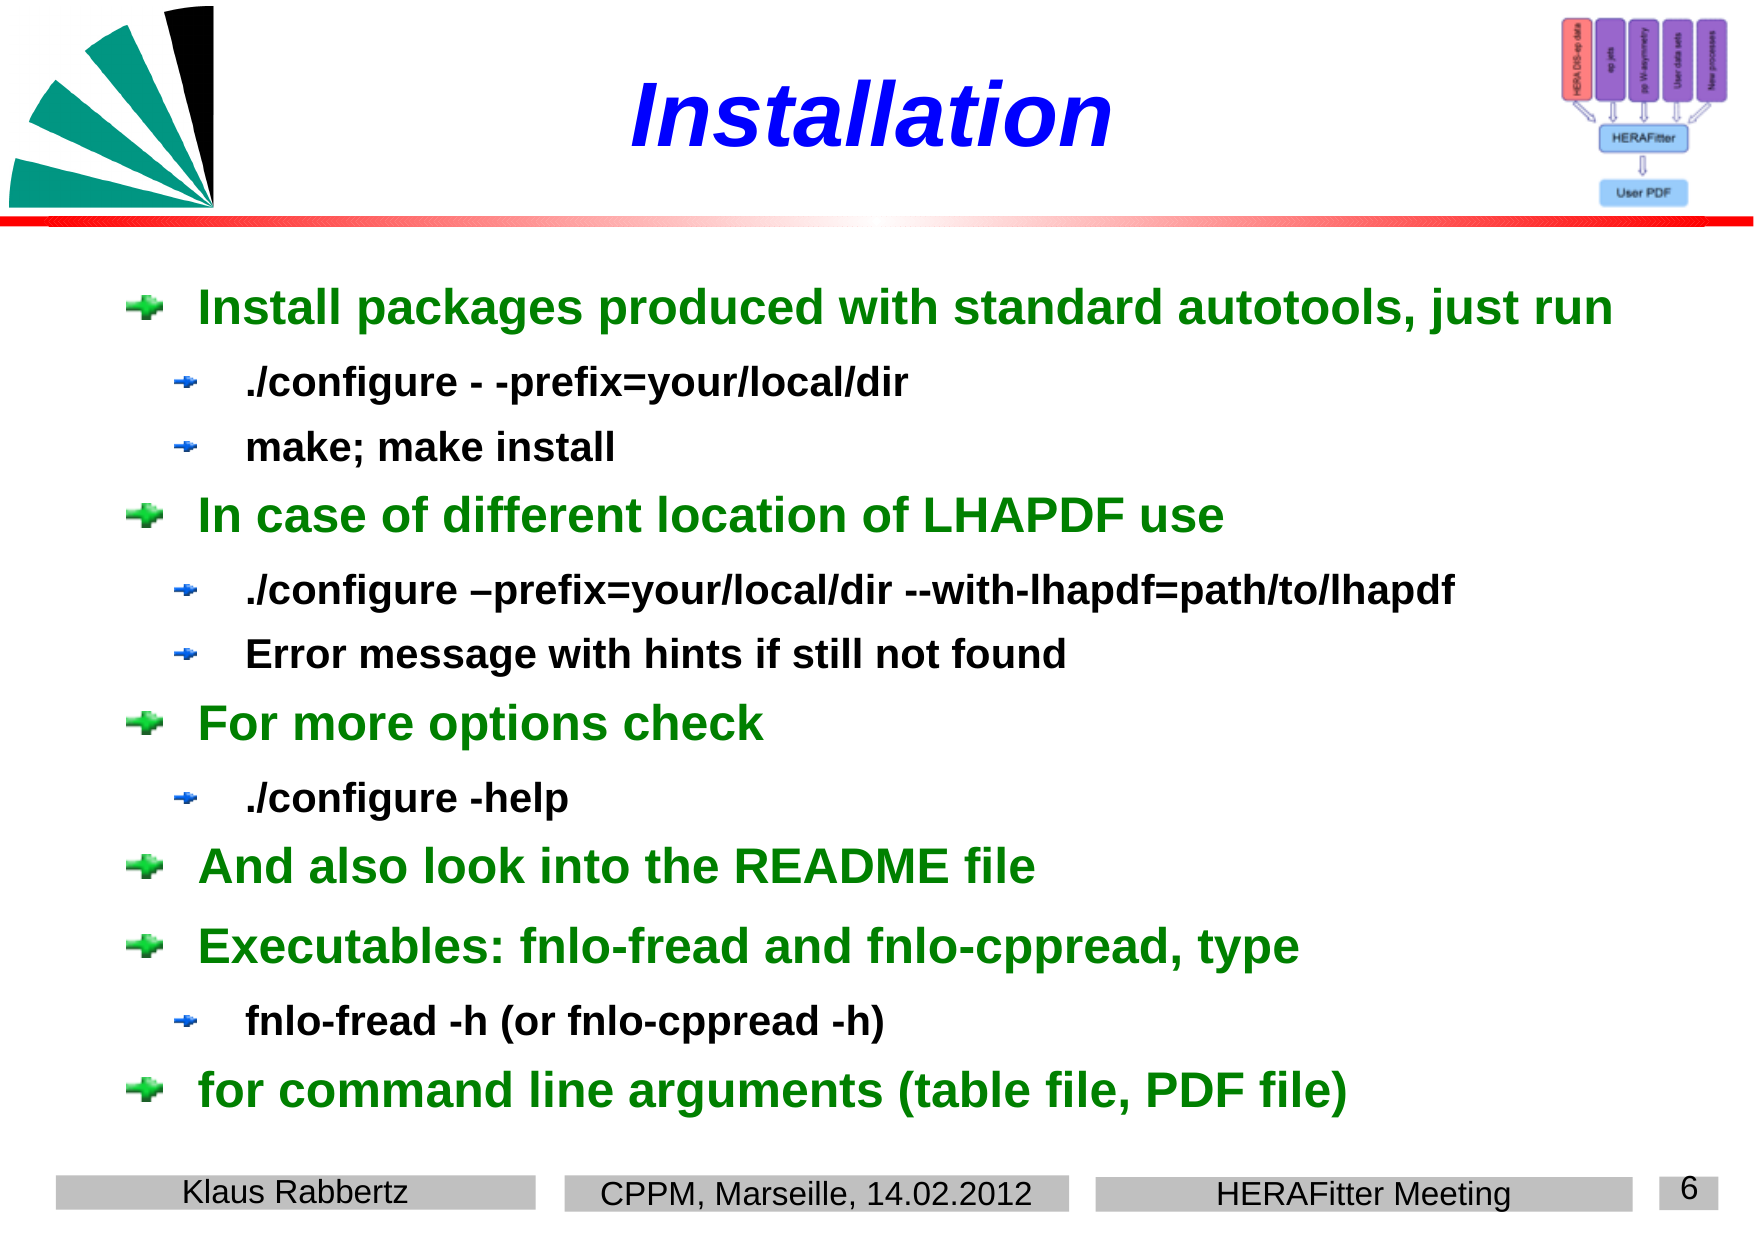

# Installation
Install packages produced with standard autotools, just run
./configure - -prefix=your/local/dir
make; make install
In case of different location of LHAPDF use
./configure –prefix=your/local/dir --with-lhapdf=path/to/lhapdf
Error message with hints if still not found
For more options check
./configure -help
And also look into the README file
Executables: fnlo-fread and fnlo-cppread, type
fnlo-fread -h (or fnlo-cppread -h)
for command line arguments (table file, PDF file)